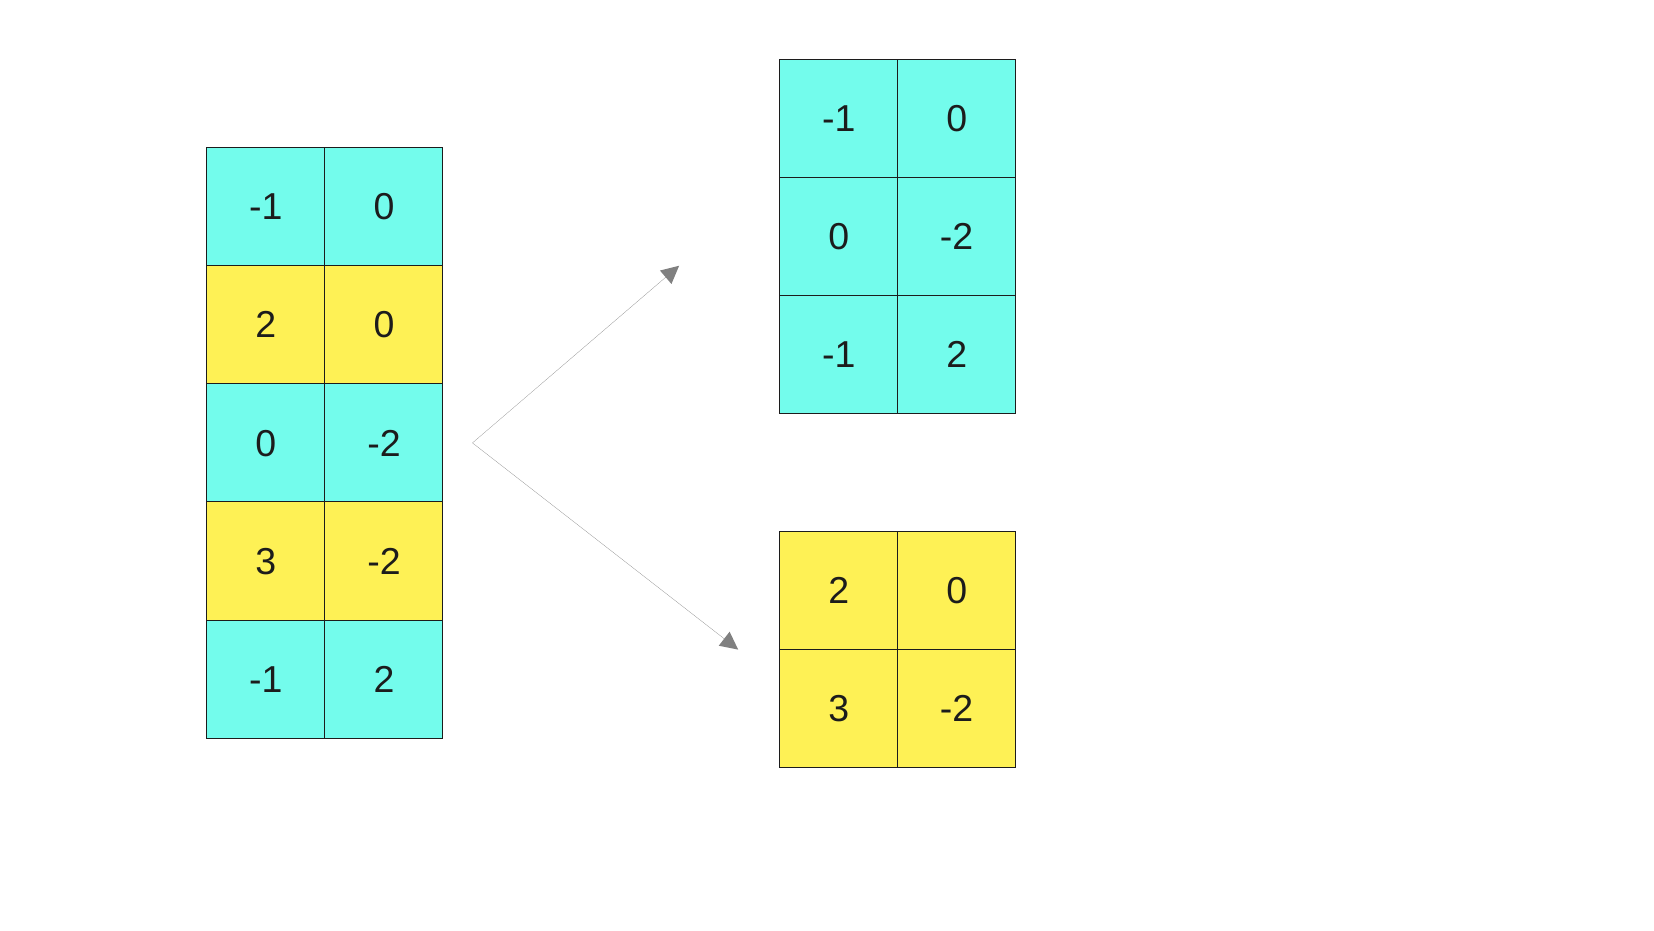

-1
0
-1
0
0
-2
2
0
-1
2
0
-2
3
-2
2
0
-1
2
3
-2